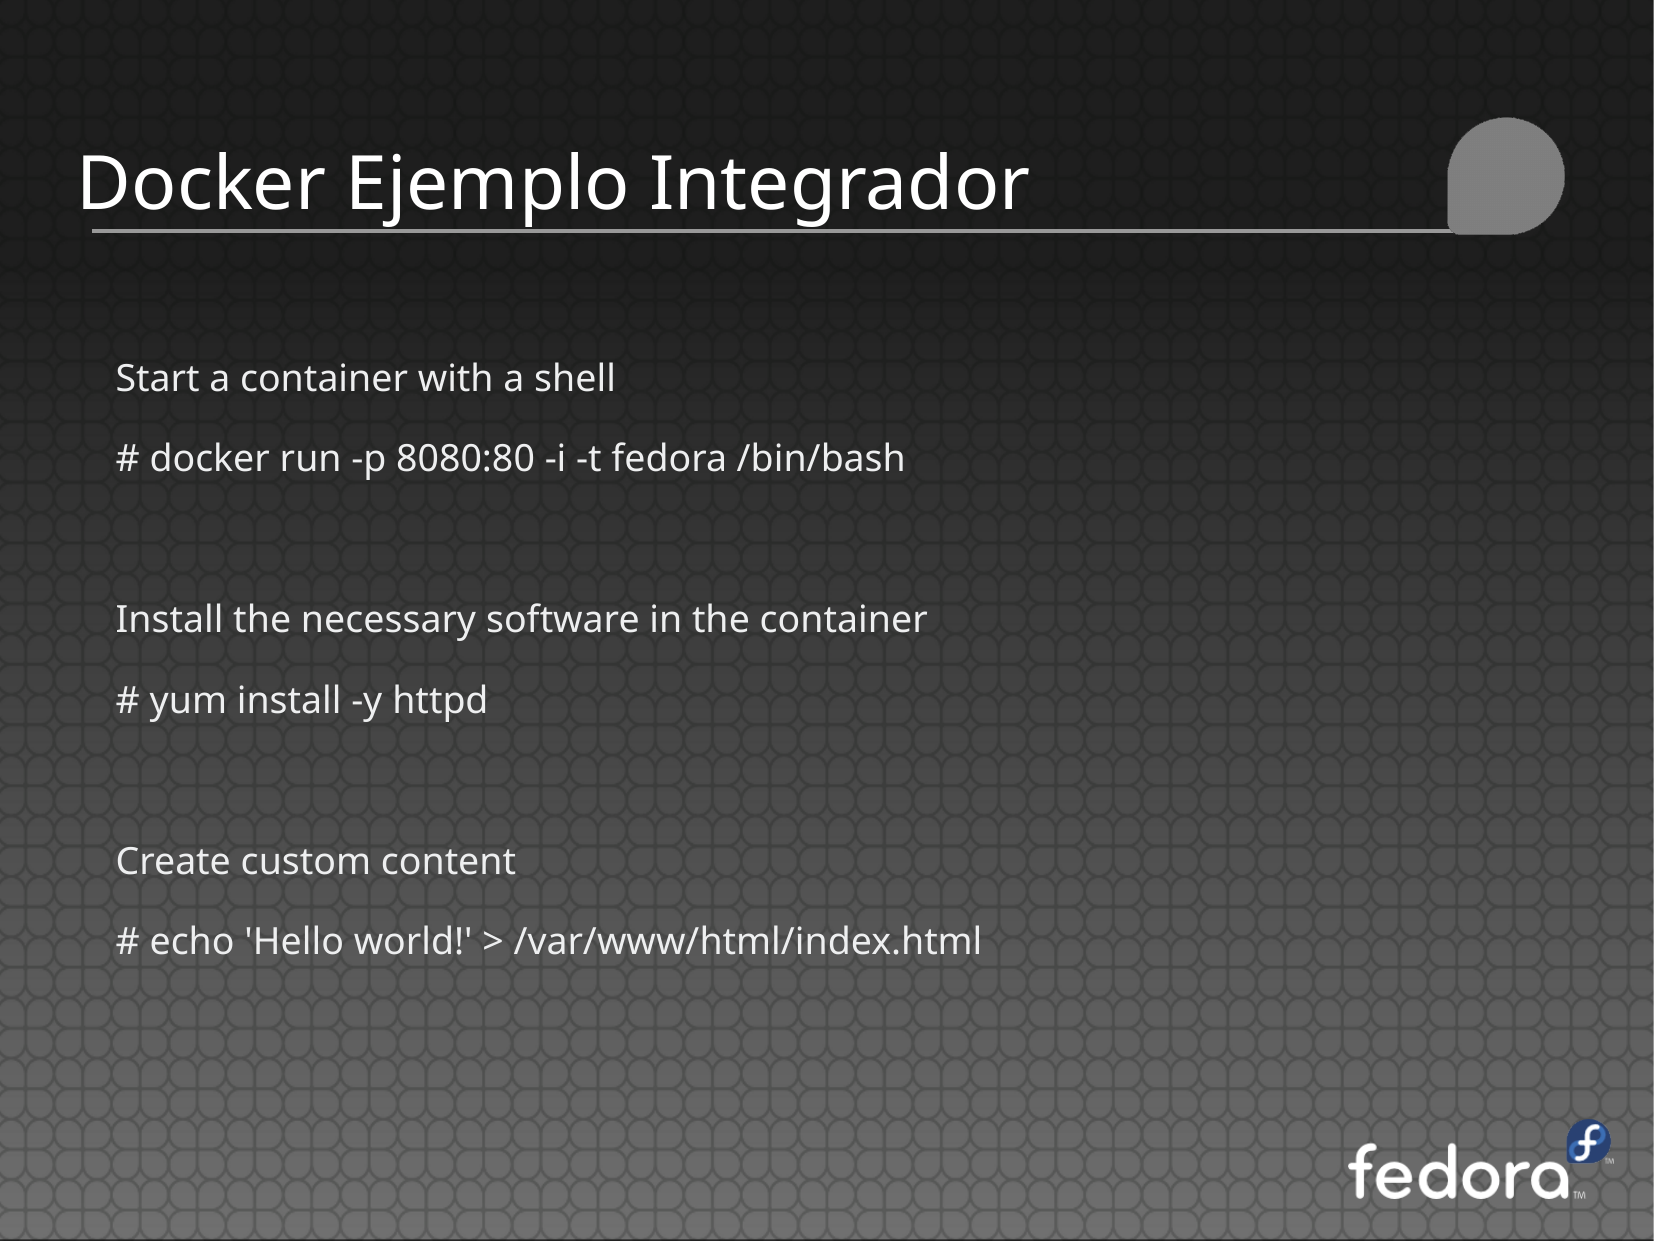

Start a container with a shell
# docker run -p 8080:80 -i -t fedora /bin/bash
Install the necessary software in the container
# yum install -y httpd
Create custom content
# echo 'Hello world!' > /var/www/html/index.html
# Docker Ejemplo Integrador